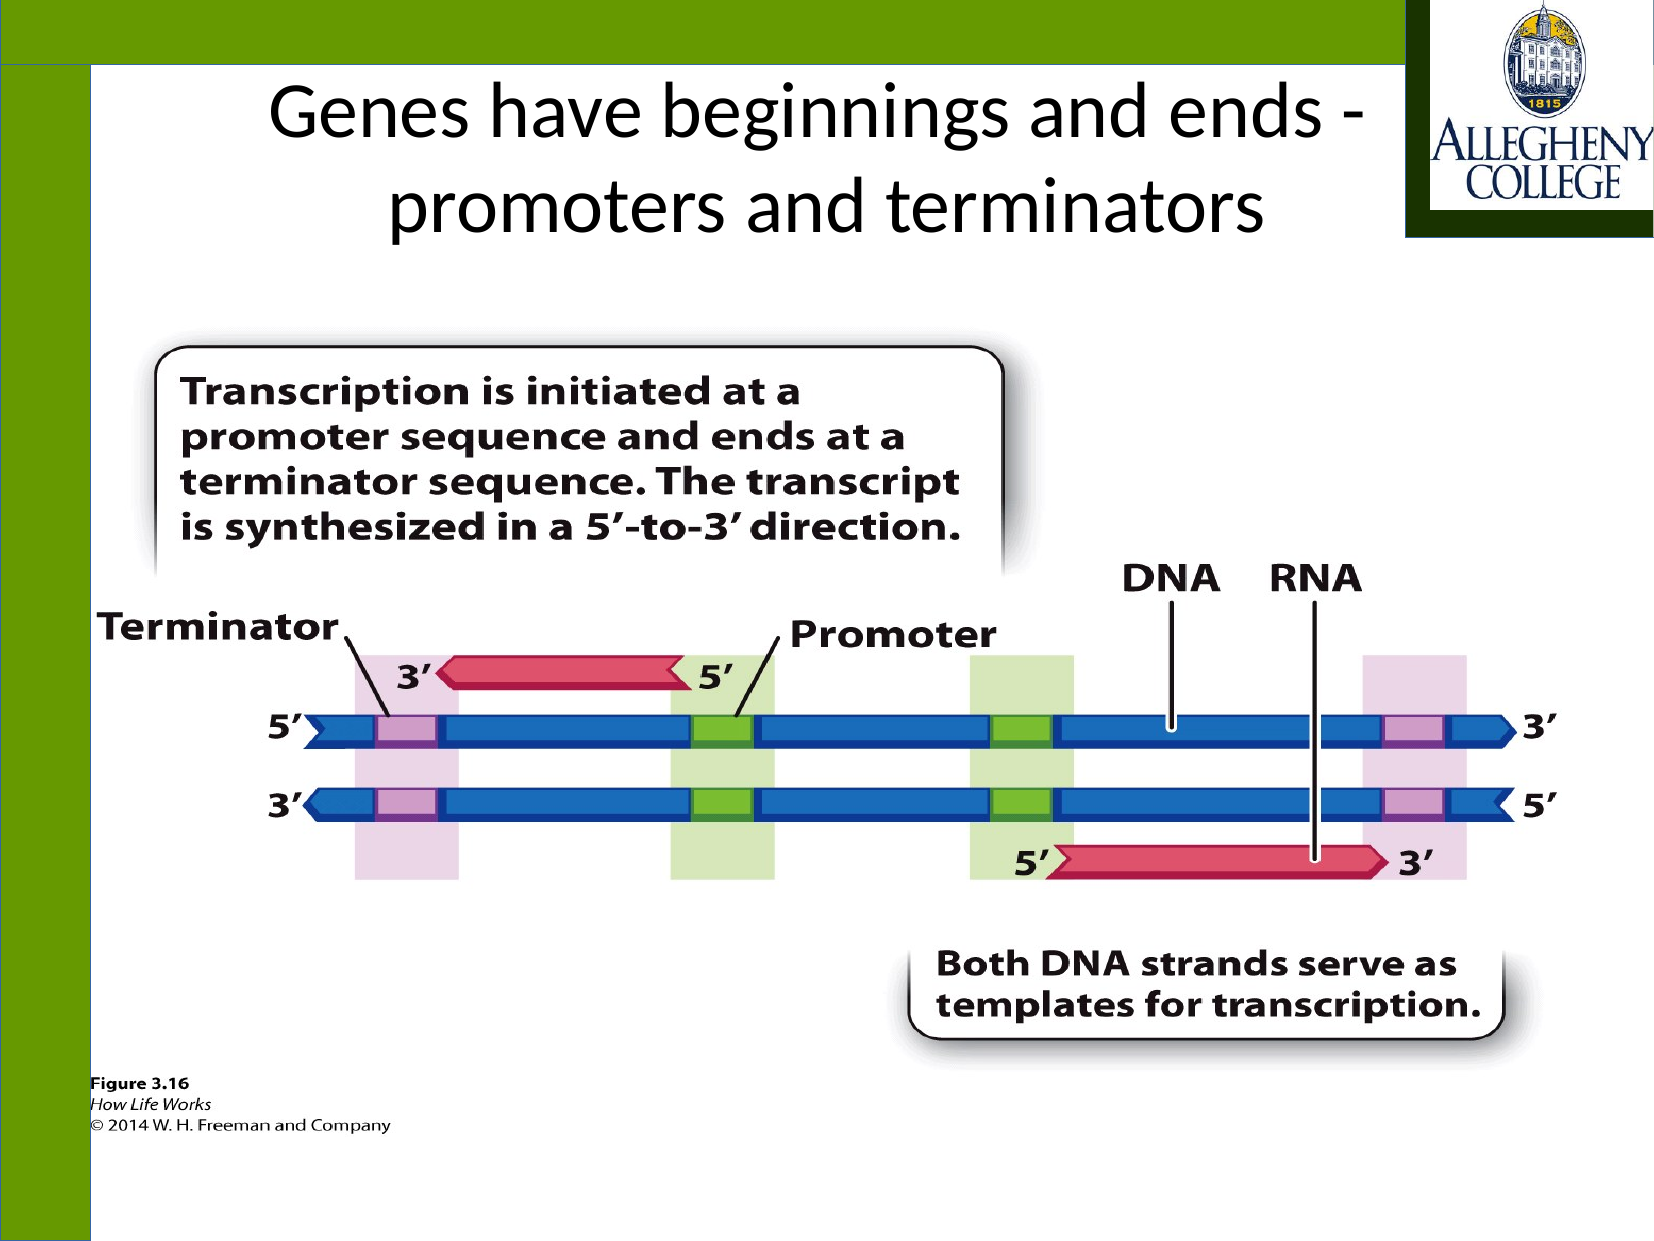

# Genes have beginnings and ends - promoters and terminators